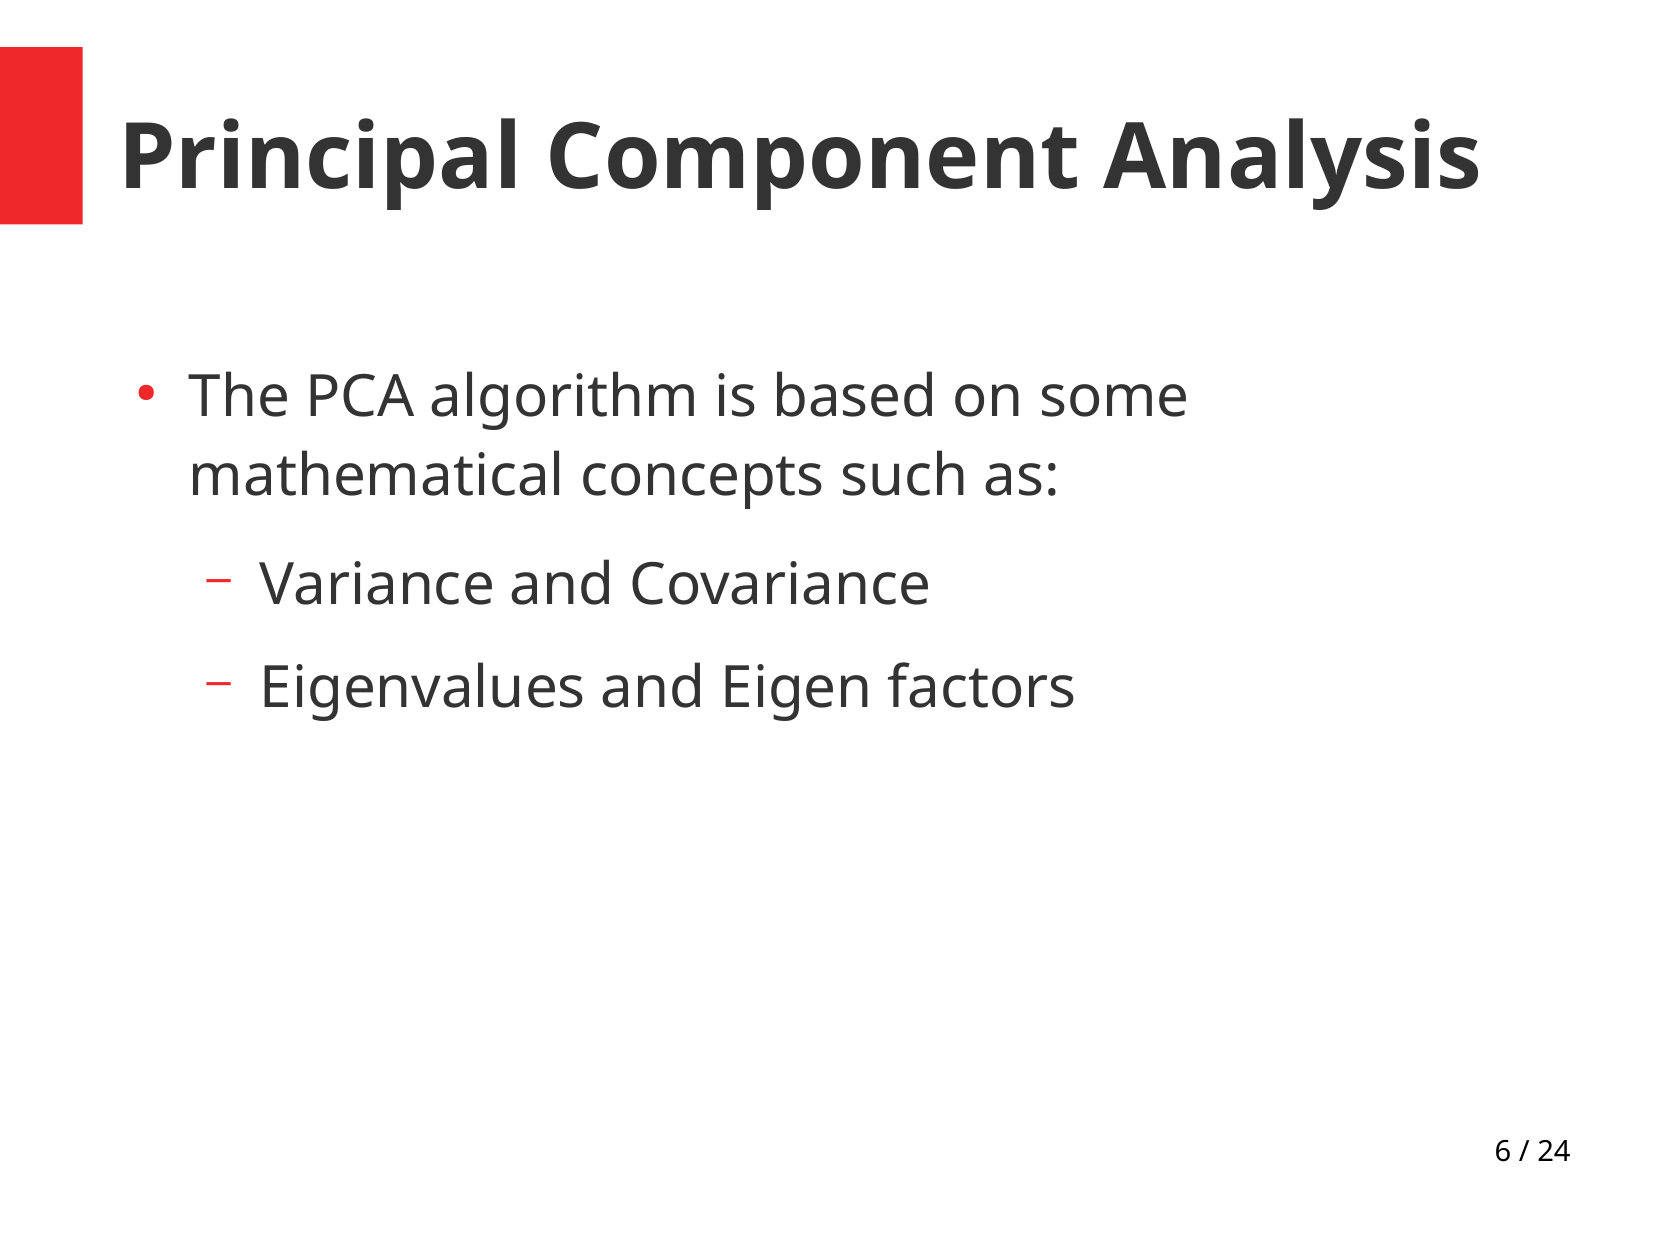

# Principal Component Analysis
The PCA algorithm is based on some mathematical concepts such as:
Variance and Covariance
Eigenvalues and Eigen factors
6